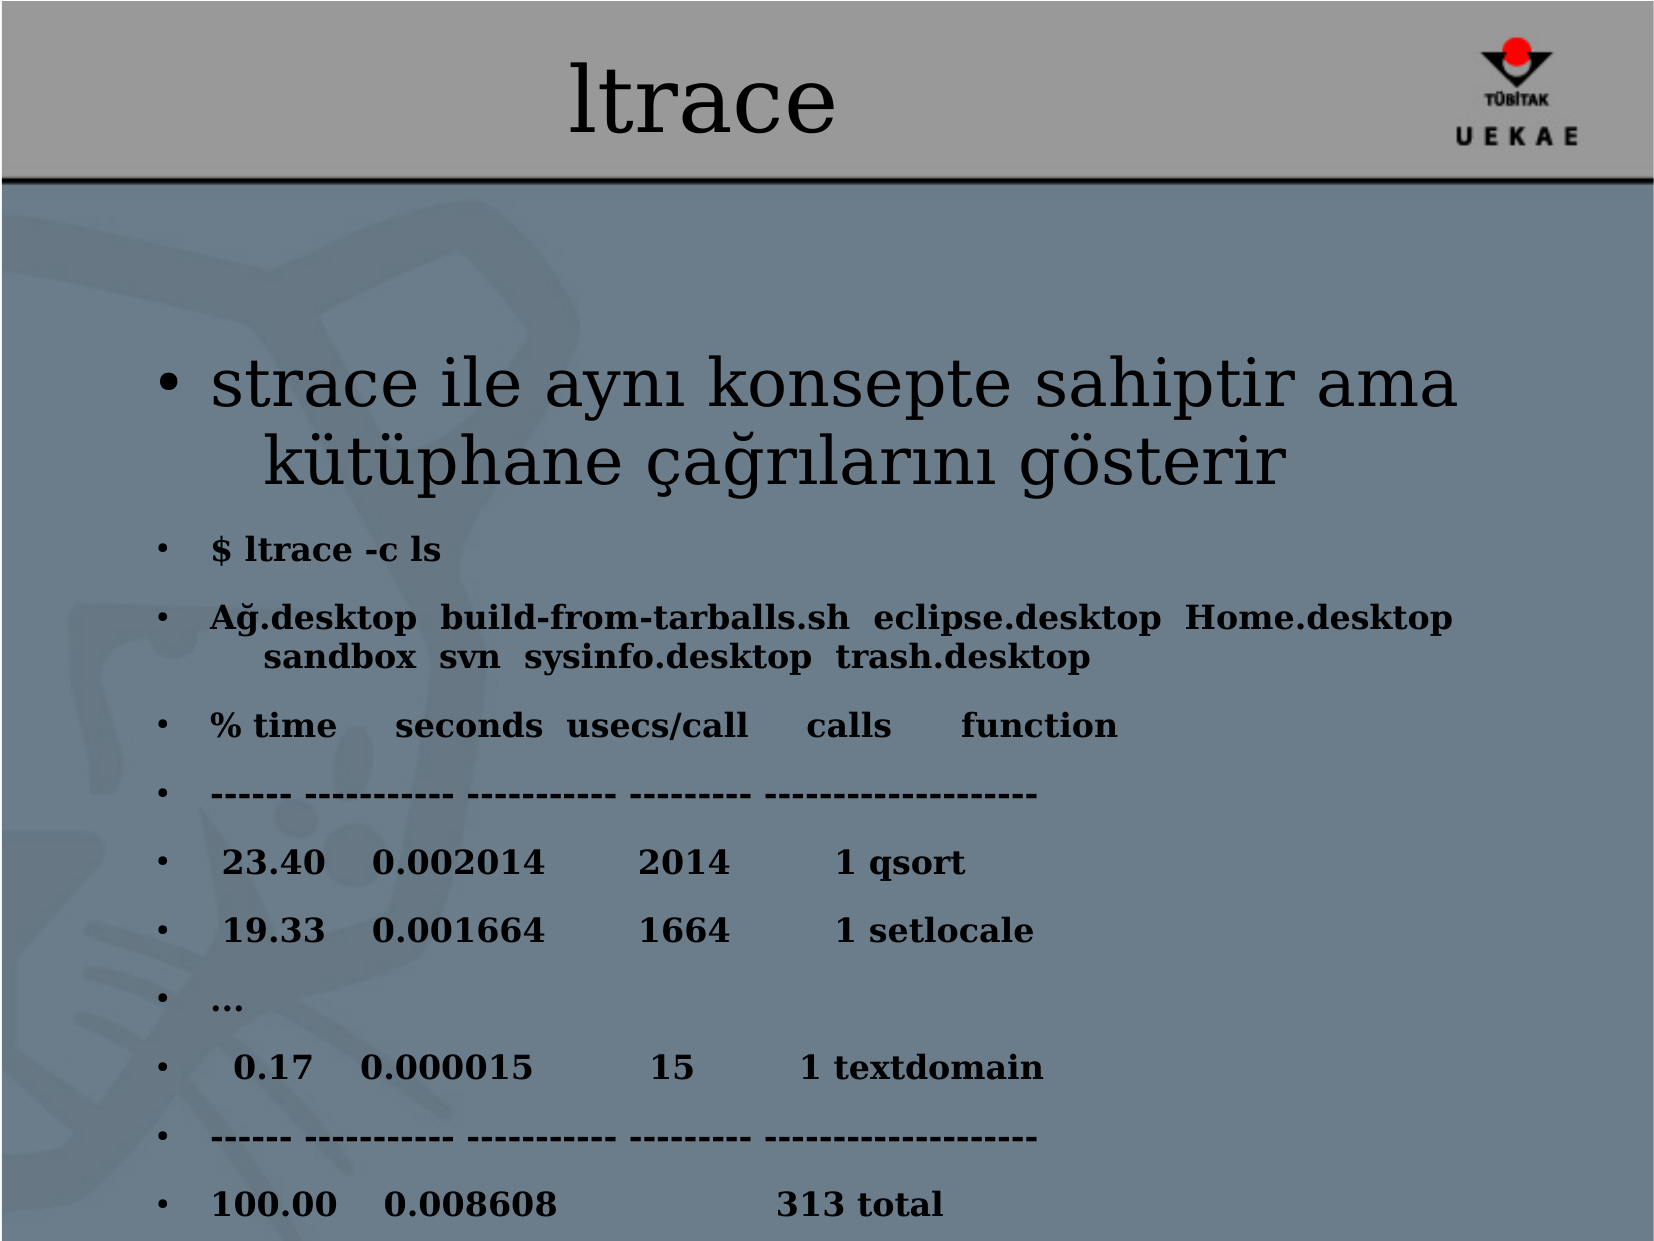

# ltrace
strace ile aynı konsepte sahiptir ama kütüphane çağrılarını gösterir
$ ltrace -c ls
Ağ.desktop build-from-tarballs.sh eclipse.desktop Home.desktop sandbox svn sysinfo.desktop trash.desktop
% time seconds usecs/call calls function
------ ----------- ----------- --------- --------------------
 23.40 0.002014 2014 1 qsort
 19.33 0.001664 1664 1 setlocale
...
 0.17 0.000015 15 1 textdomain
------ ----------- ----------- --------- --------------------
100.00 0.008608 313 total